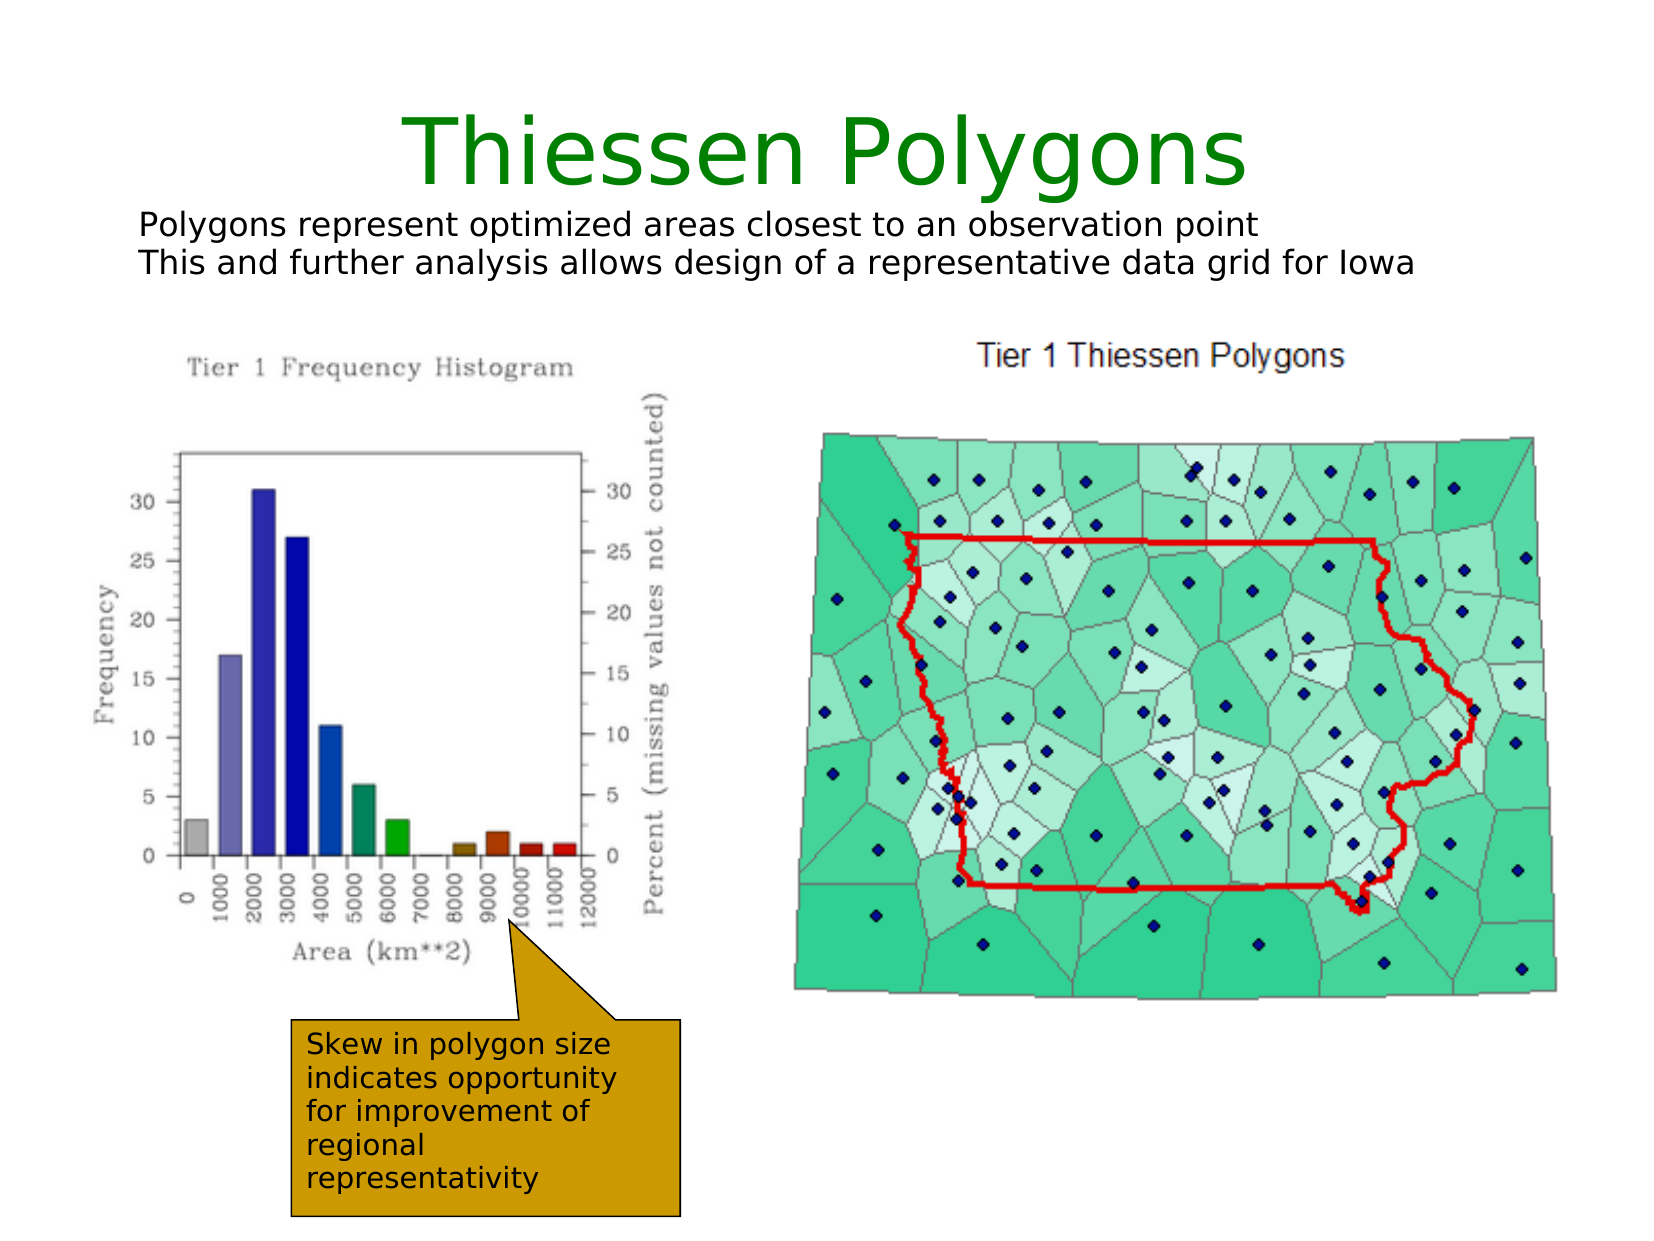

# Thiessen Polygons
 Polygons represent optimized areas closest to an observation point
 This and further analysis allows design of a representative data grid for Iowa
Skew in polygon size indicates opportunity for improvement of regional representativity